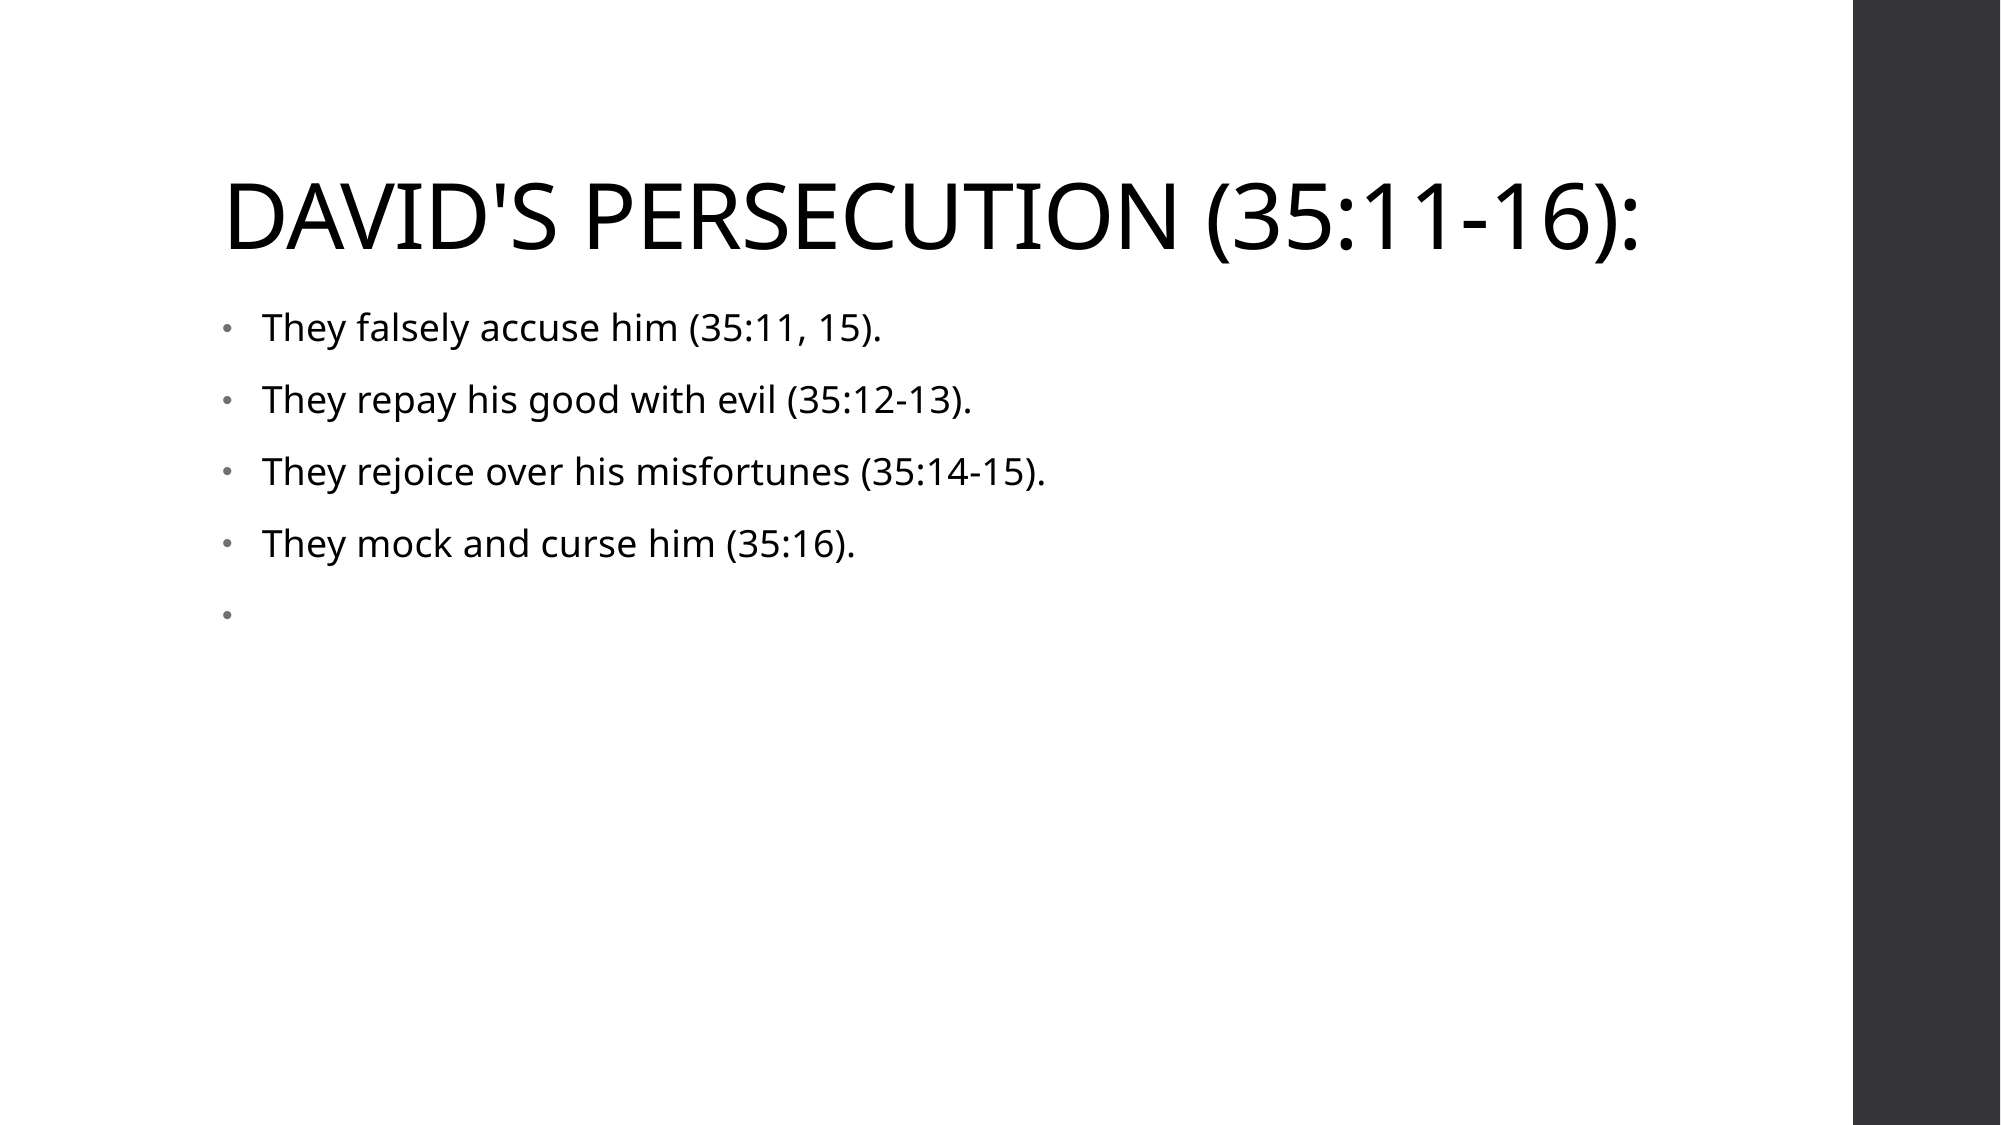

# DAVID'S PERSECUTION (35:11-16):
 They falsely accuse him (35:11, 15).
 They repay his good with evil (35:12-13).
 They rejoice over his misfortunes (35:14-15).
 They mock and curse him (35:16).